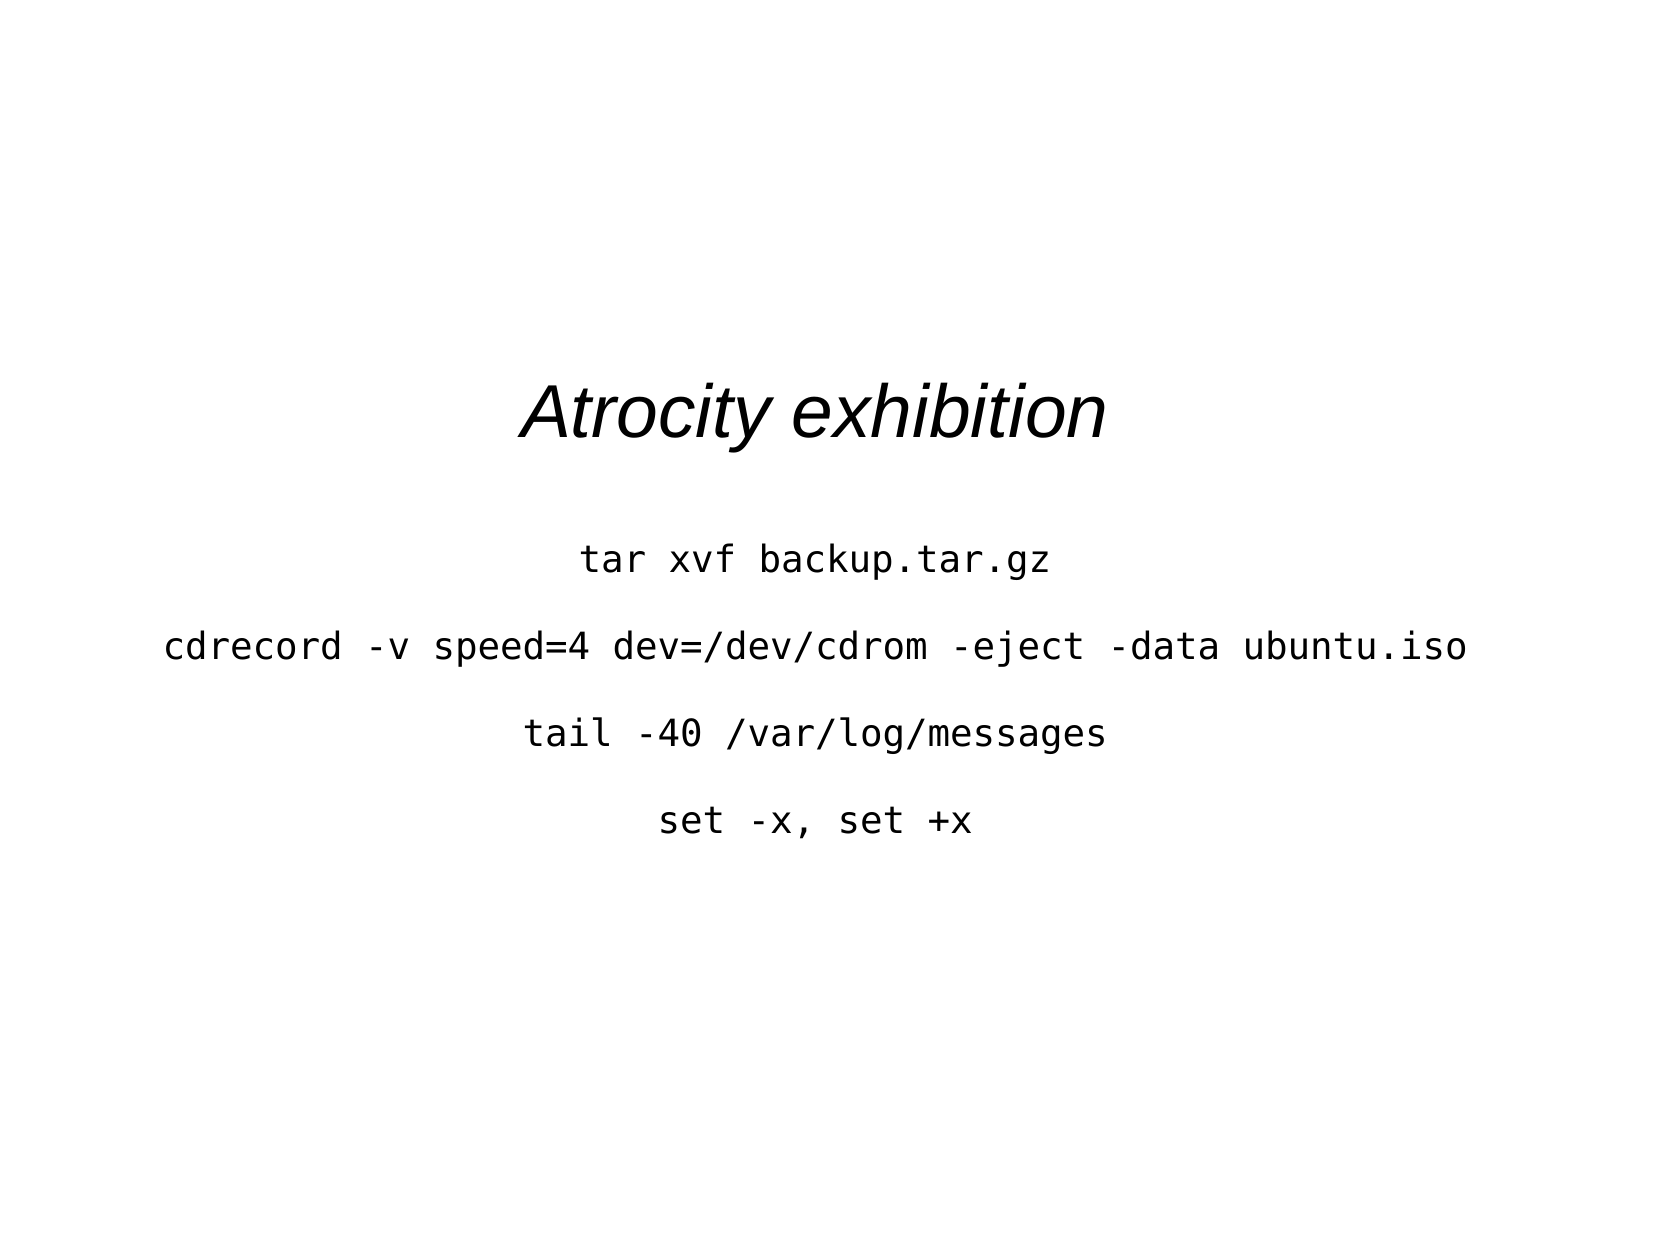

Atrocity exhibition
tar xvf backup.tar.gz
cdrecord -v speed=4 dev=/dev/cdrom -eject -data ubuntu.iso
tail -40 /var/log/messages
set -x, set +x